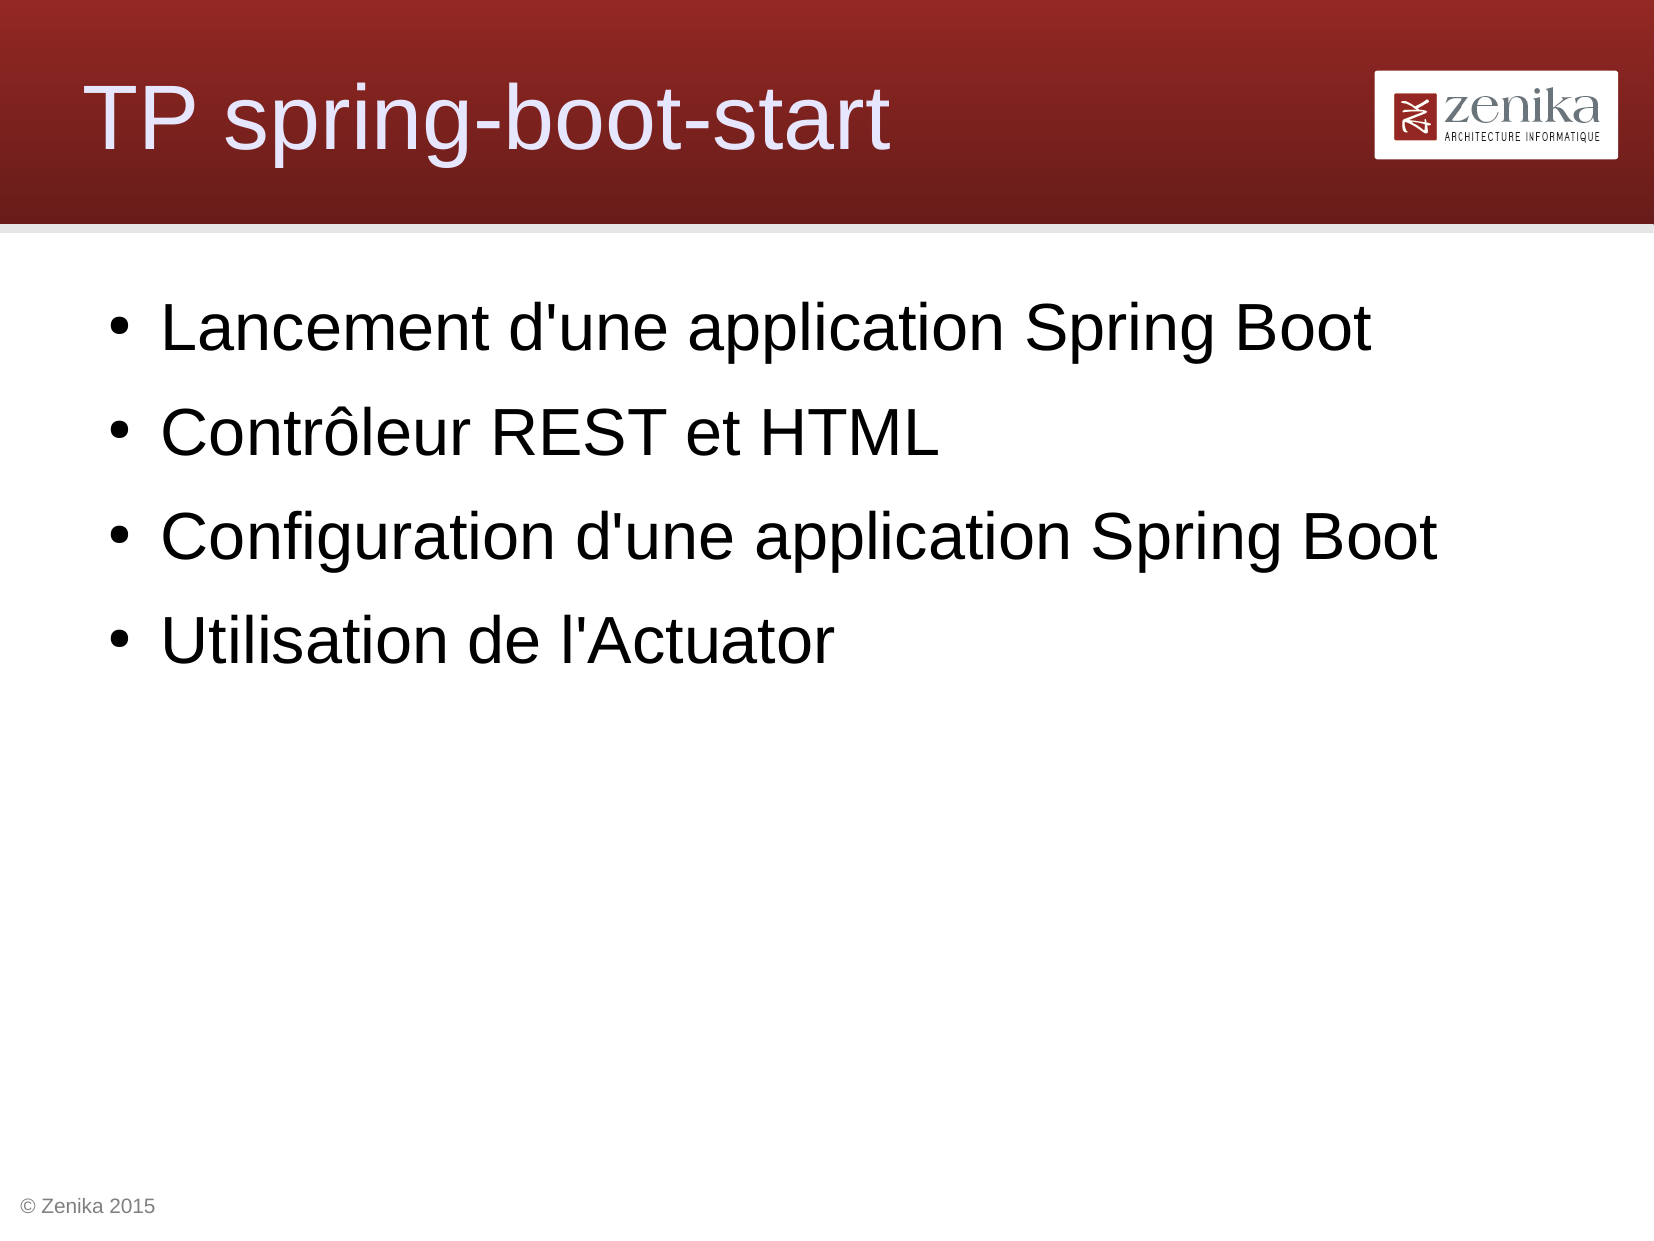

# TP spring-boot-start
Lancement d'une application Spring Boot
Contrôleur REST et HTML
Configuration d'une application Spring Boot
Utilisation de l'Actuator